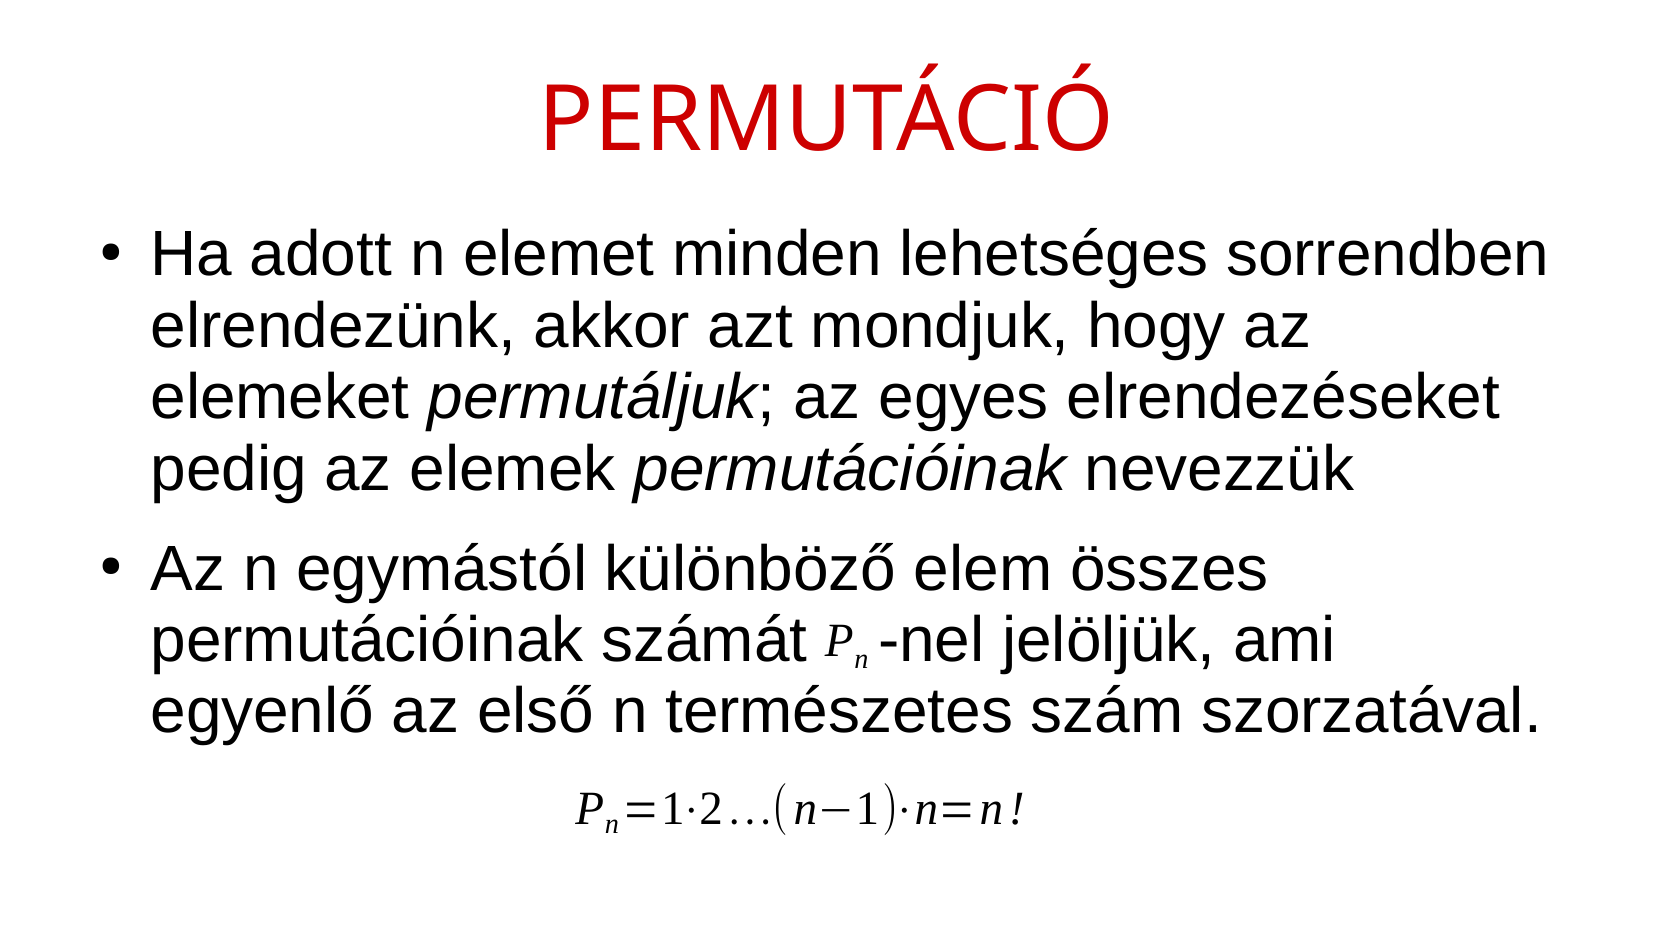

# PERMUTÁCIÓ
Ha adott n elemet minden lehetséges sorrendben elrendezünk, akkor azt mondjuk, hogy az elemeket permutáljuk; az egyes elrendezéseket pedig az elemek permutációinak nevezzük
Az n egymástól különböző elem összes permutációinak számát -nel jelöljük, ami egyenlő az első n természetes szám szorzatával.